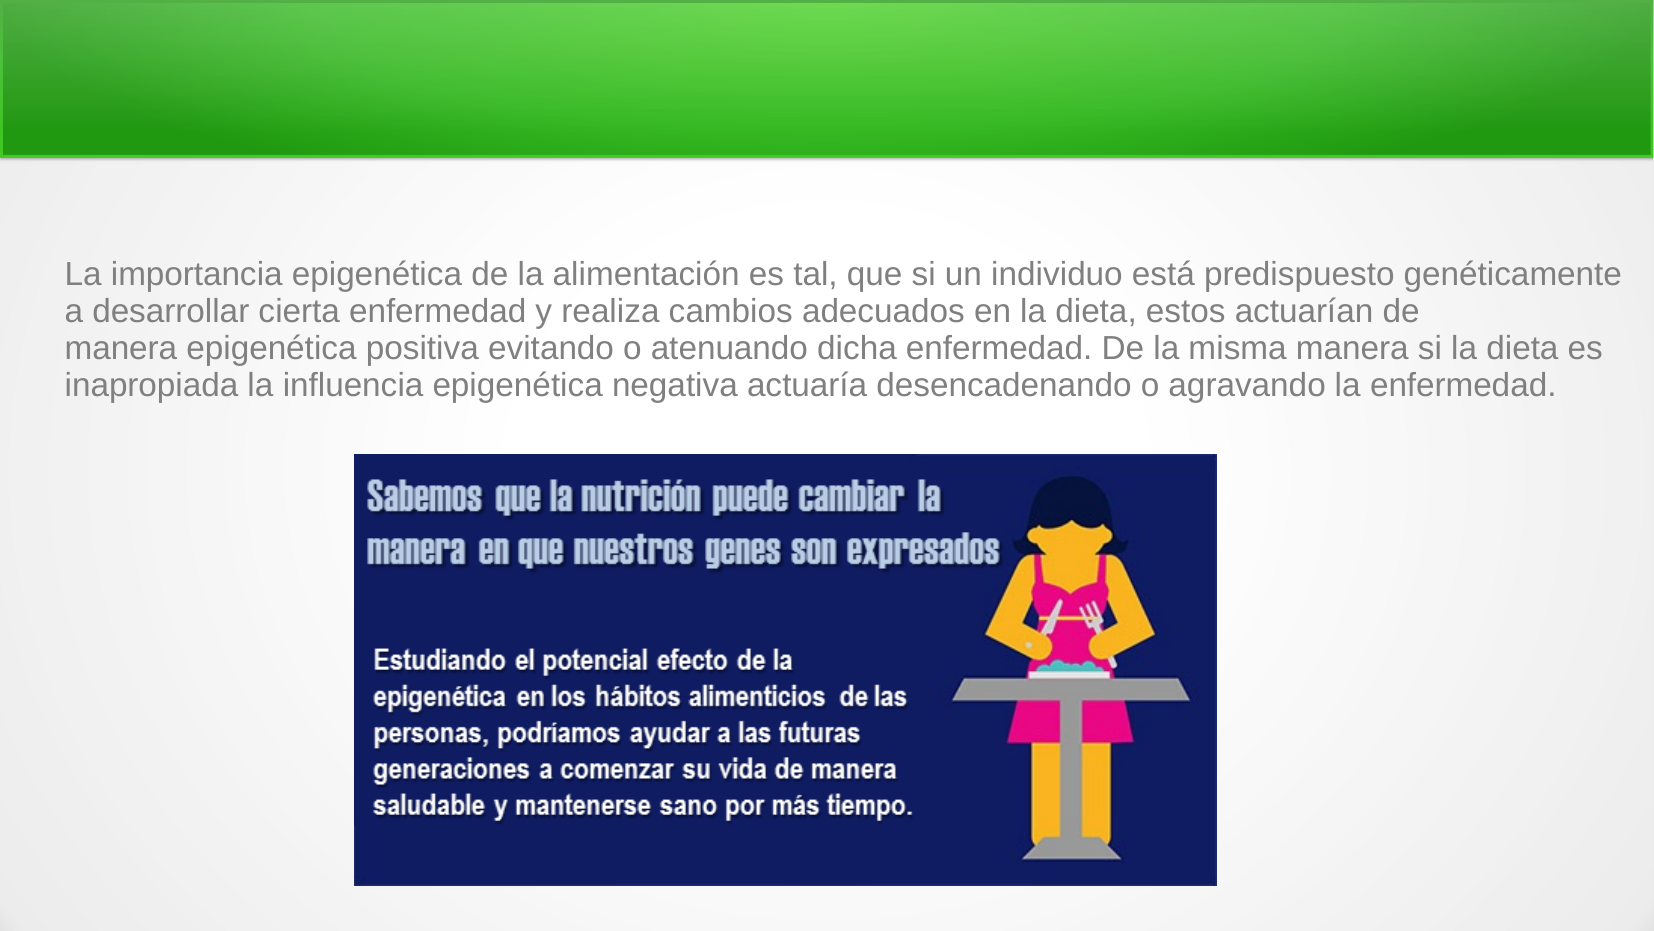

La importancia epigenética de la alimentación es tal, que si un individuo está predispuesto genéticamente a desarrollar cierta enfermedad y realiza cambios adecuados en la dieta, estos actuarían de manera epigenética positiva evitando o atenuando dicha enfermedad. De la misma manera si la dieta es inapropiada la influencia epigenética negativa actuaría desencadenando o agravando la enfermedad.